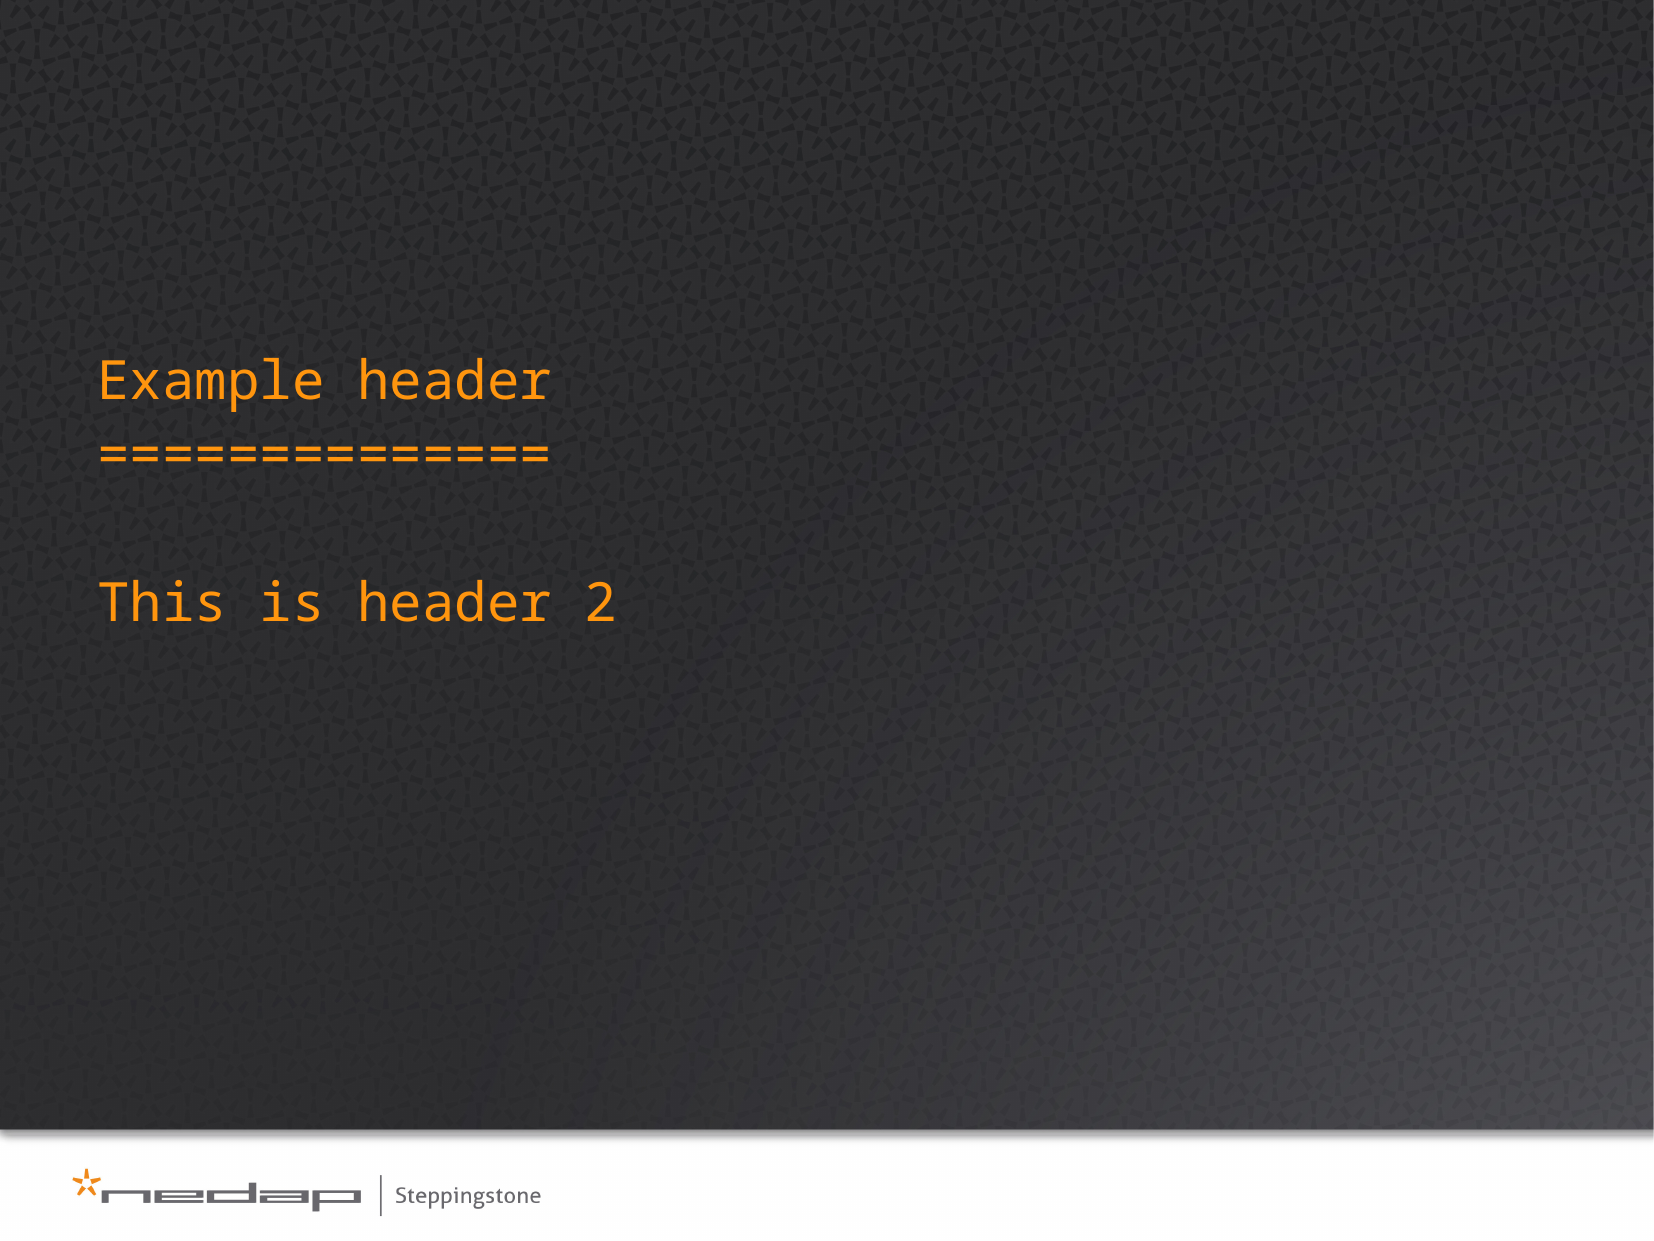

Example header
==============
This is header 2